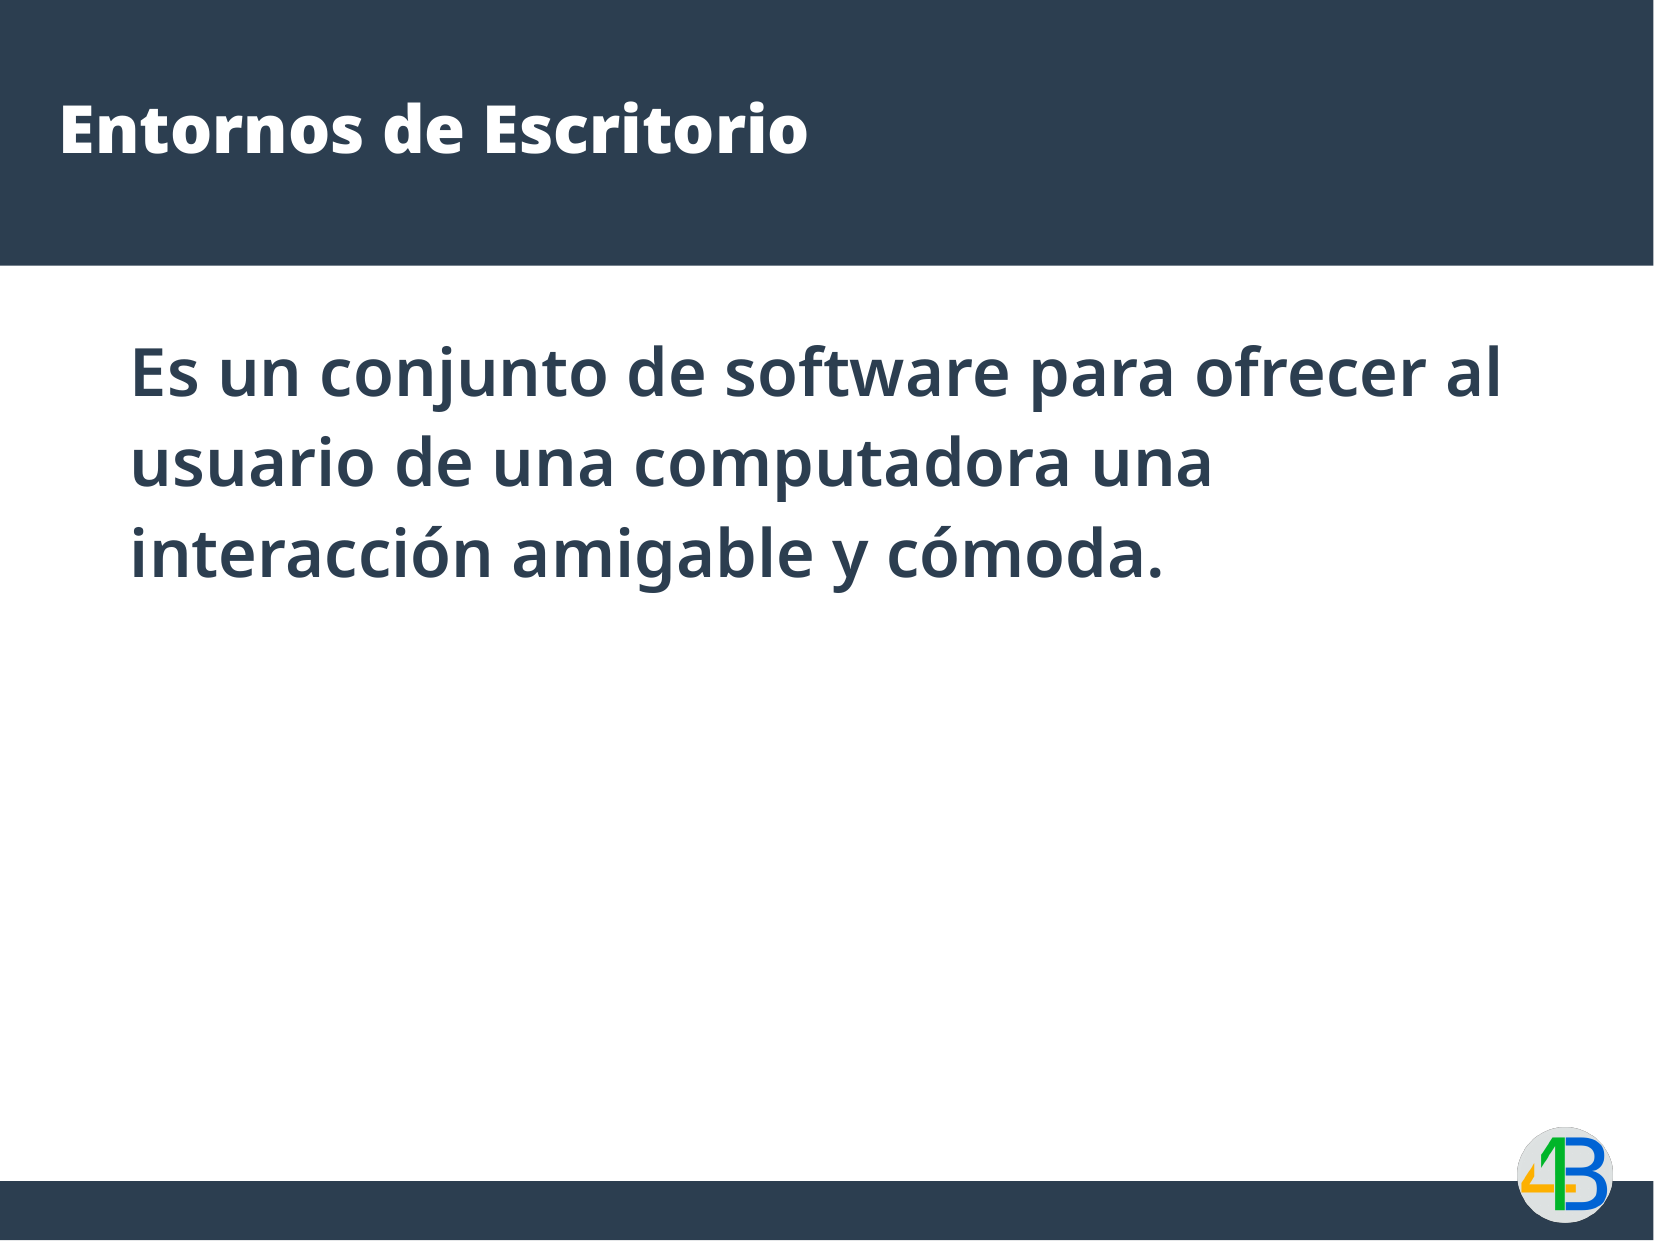

# Entornos de Escritorio
Es un conjunto de software para ofrecer al usuario de una computadora una interacción amigable y cómoda.